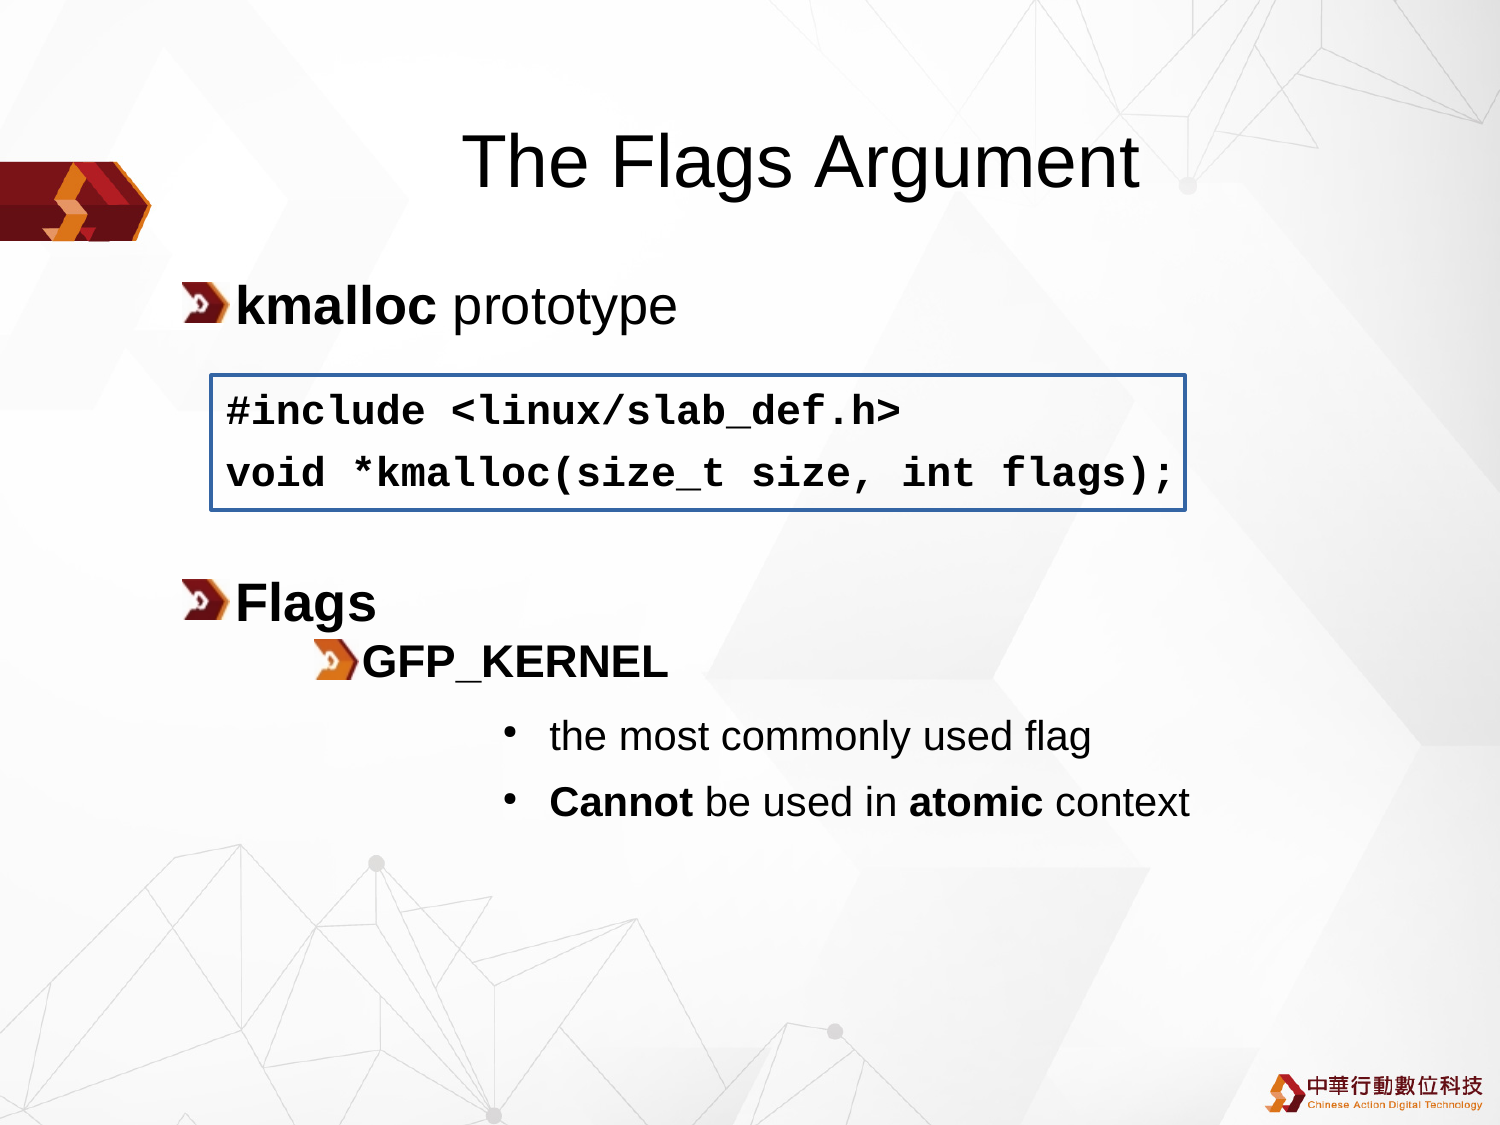

# The Flags Argument
kmalloc prototype
Flags
GFP_KERNEL
 the most commonly used flag
 Cannot be used in atomic context
#include <linux/slab_def.h>
void *kmalloc(size_t size, int flags);